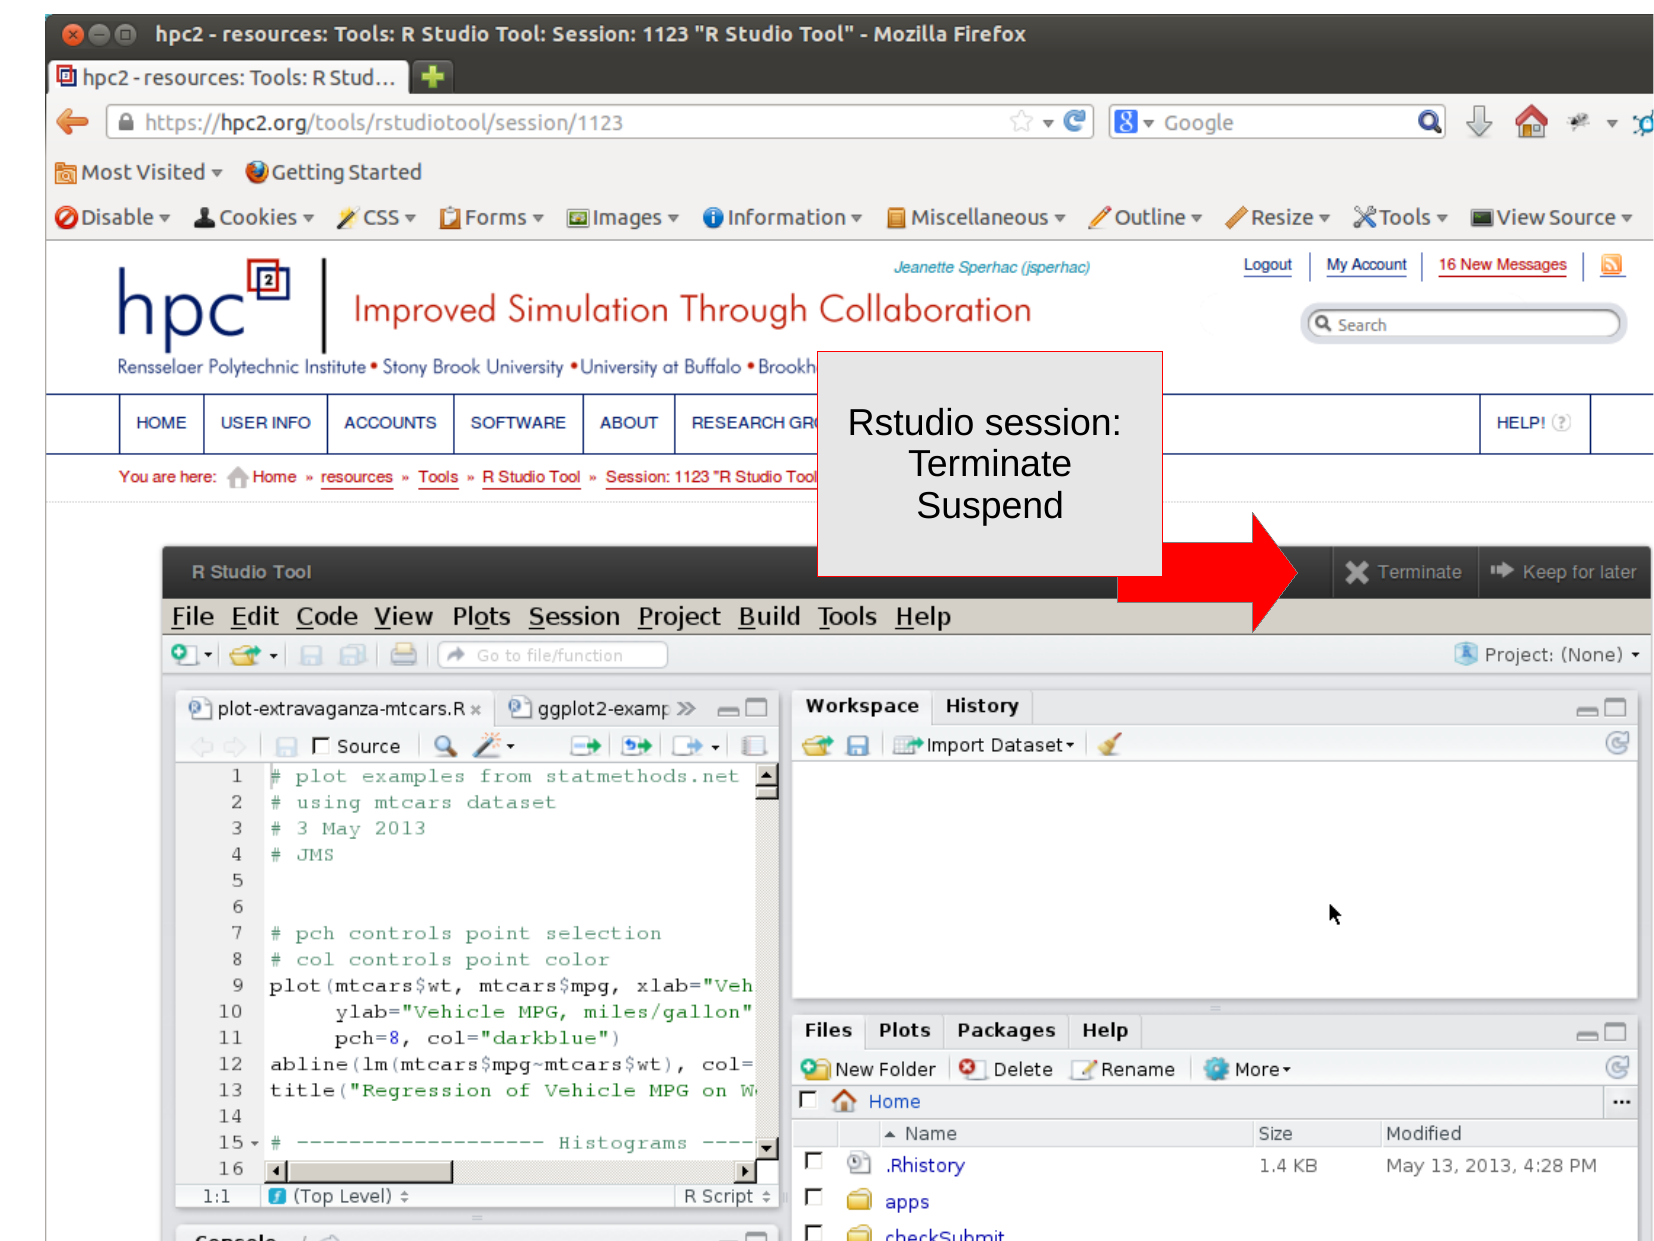

# hpc2 My Tools: R Studio Tool
Rstudio session:
Terminate
Suspend